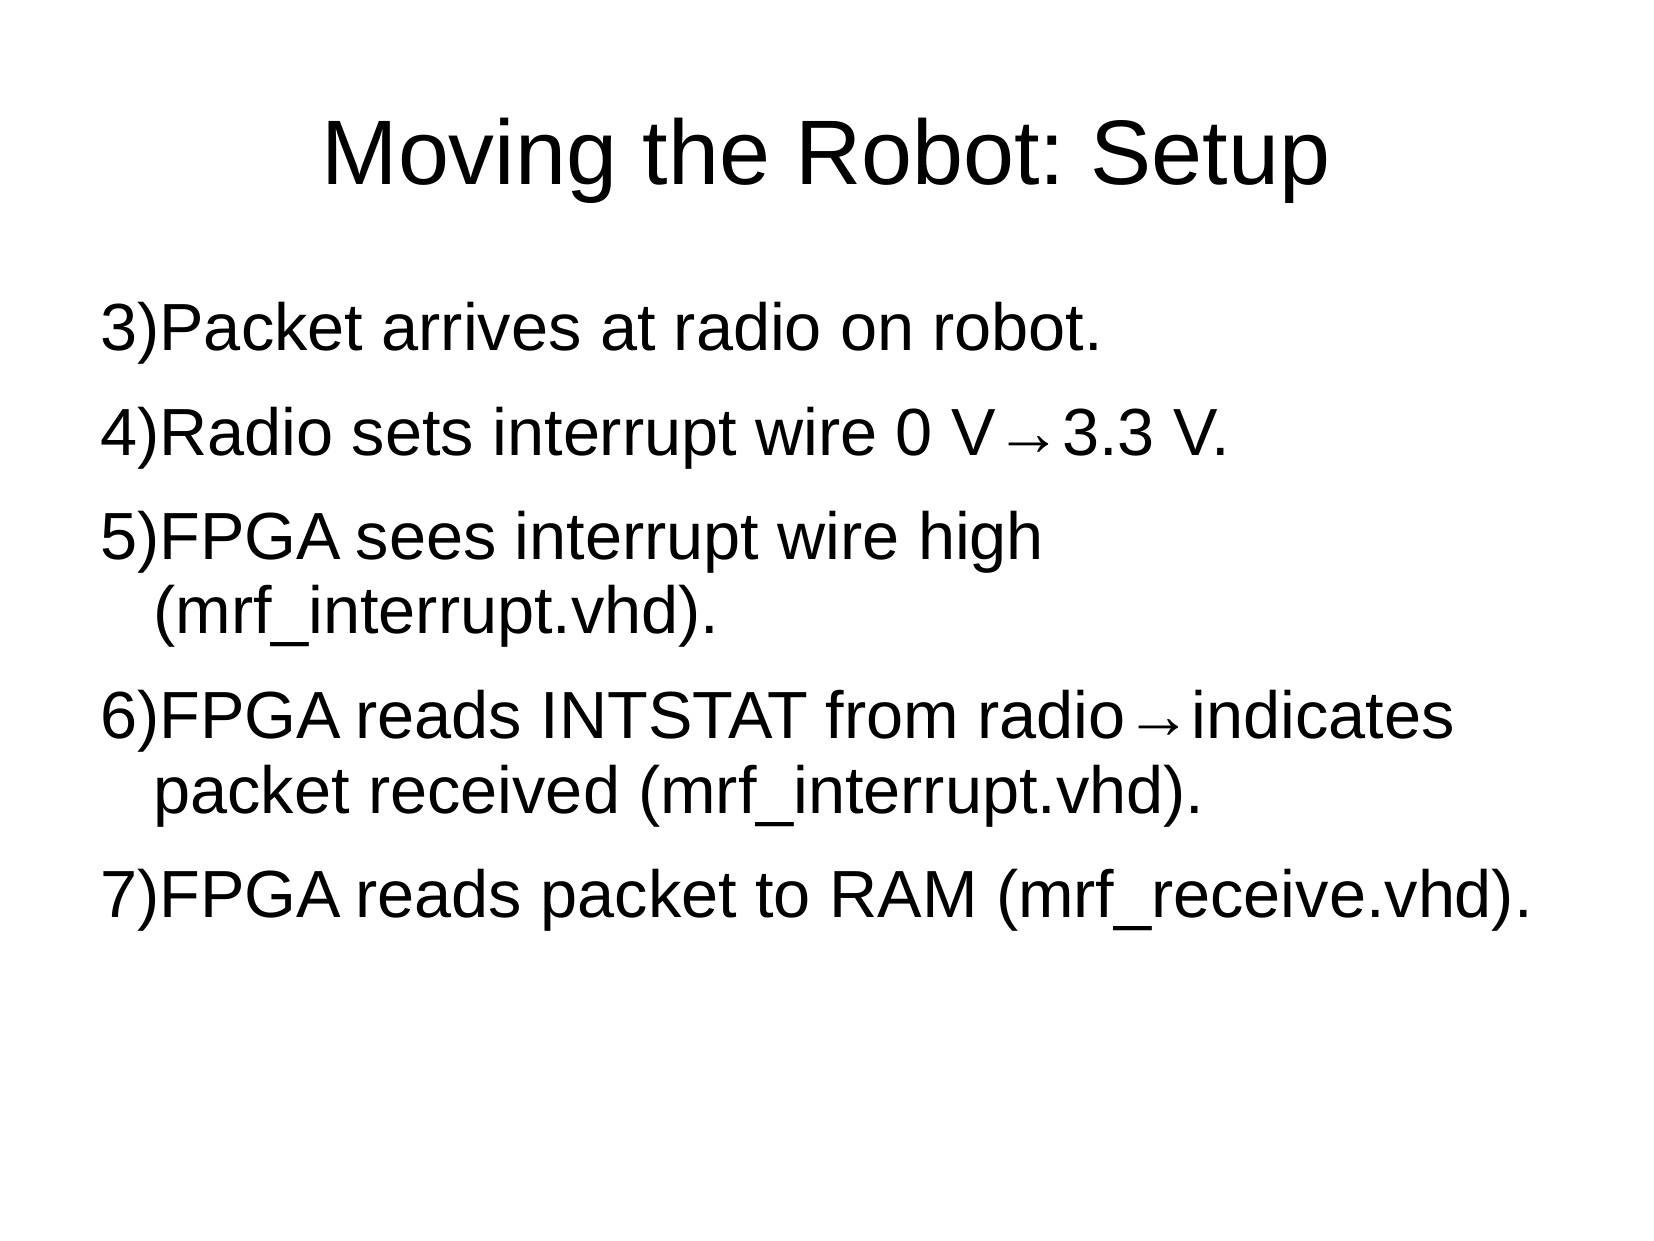

# Moving the Robot: Setup
Packet arrives at radio on robot.
Radio sets interrupt wire 0 V→3.3 V.
FPGA sees interrupt wire high (mrf_interrupt.vhd).
FPGA reads INTSTAT from radio→indicates packet received (mrf_interrupt.vhd).
FPGA reads packet to RAM (mrf_receive.vhd).